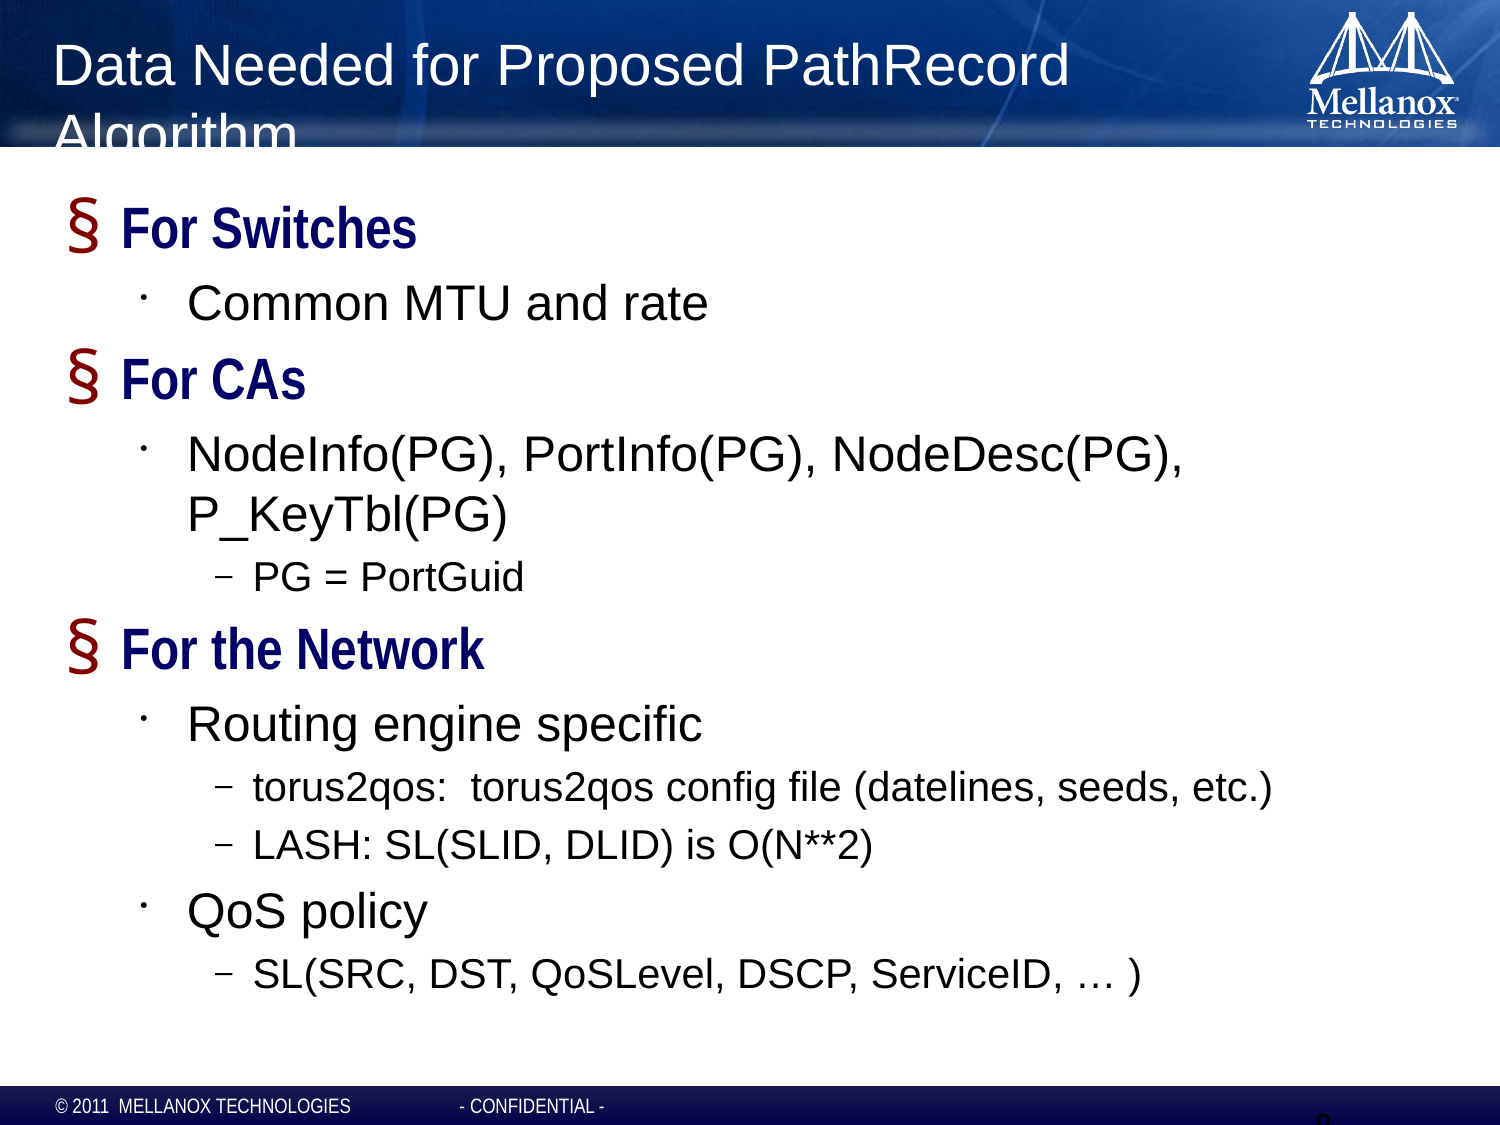

# Data Needed for Proposed PathRecord Algorithm
For Switches
Common MTU and rate
For CAs
NodeInfo(PG), PortInfo(PG), NodeDesc(PG), P_KeyTbl(PG)
PG = PortGuid
For the Network
Routing engine specific
torus2qos: torus2qos config file (datelines, seeds, etc.)
LASH: SL(SLID, DLID) is O(N**2)
QoS policy
SL(SRC, DST, QoSLevel, DSCP, ServiceID, … )